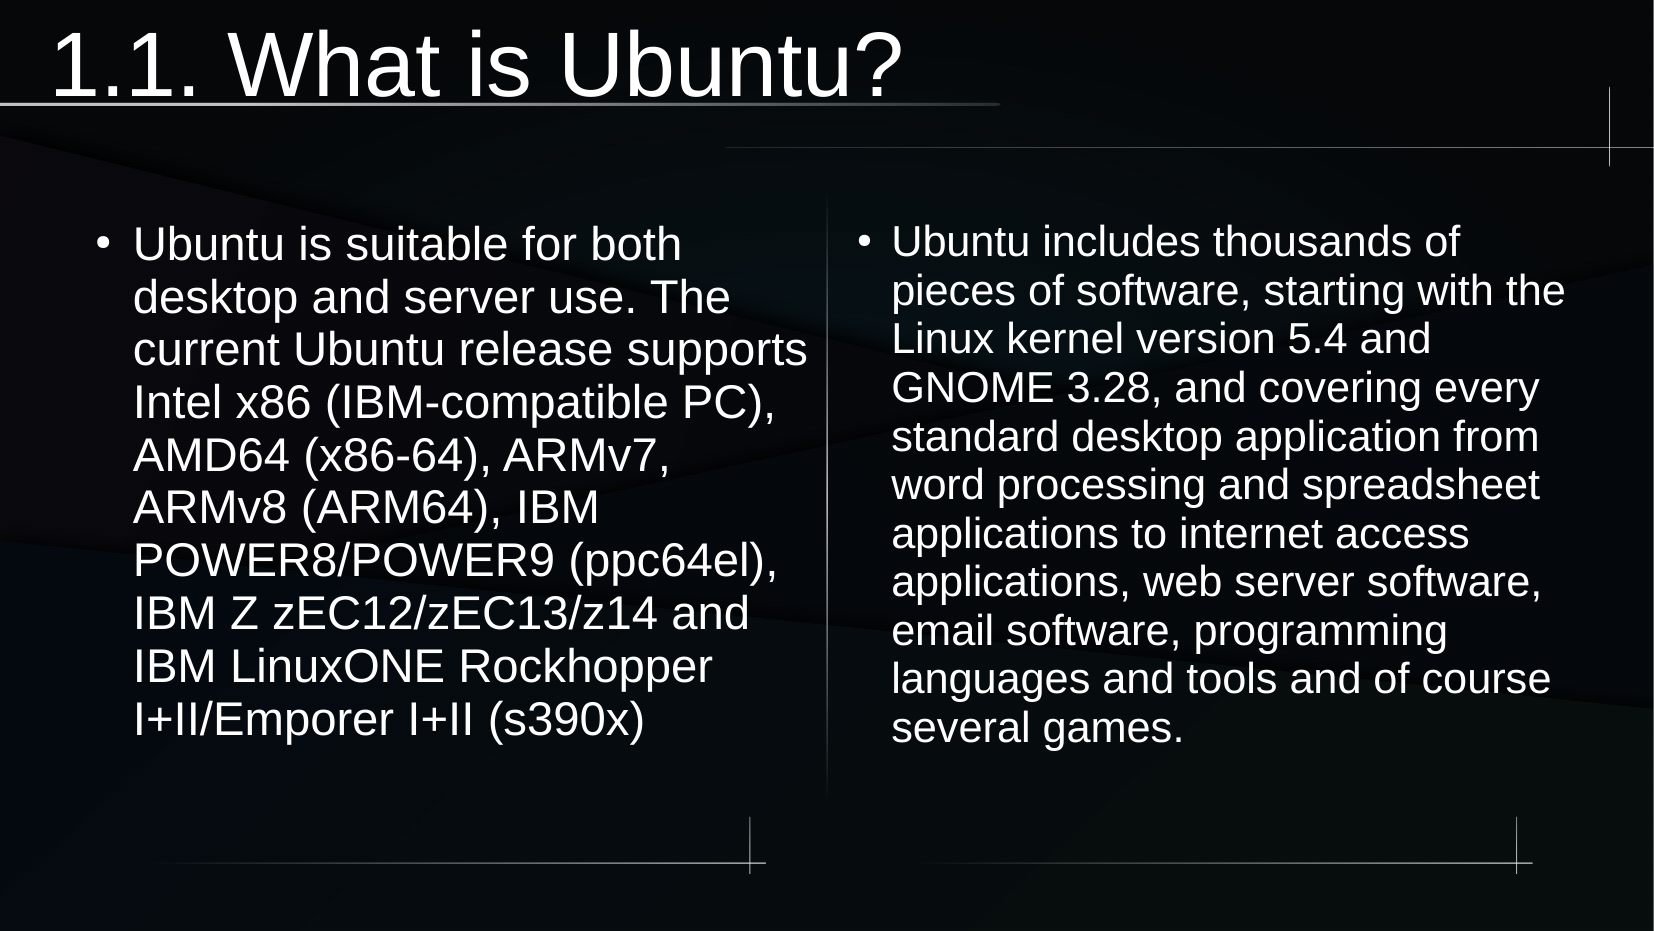

# 1.1. What is Ubuntu?
Ubuntu is suitable for both desktop and server use. The current Ubuntu release supports Intel x86 (IBM-compatible PC), AMD64 (x86-64), ARMv7, ARMv8 (ARM64), IBM POWER8/POWER9 (ppc64el), IBM Z zEC12/zEC13/z14 and IBM LinuxONE Rockhopper I+II/Emporer I+II (s390x)
Ubuntu includes thousands of pieces of software, starting with the Linux kernel version 5.4 and GNOME 3.28, and covering every standard desktop application from word processing and spreadsheet applications to internet access applications, web server software, email software, programming languages and tools and of course several games.